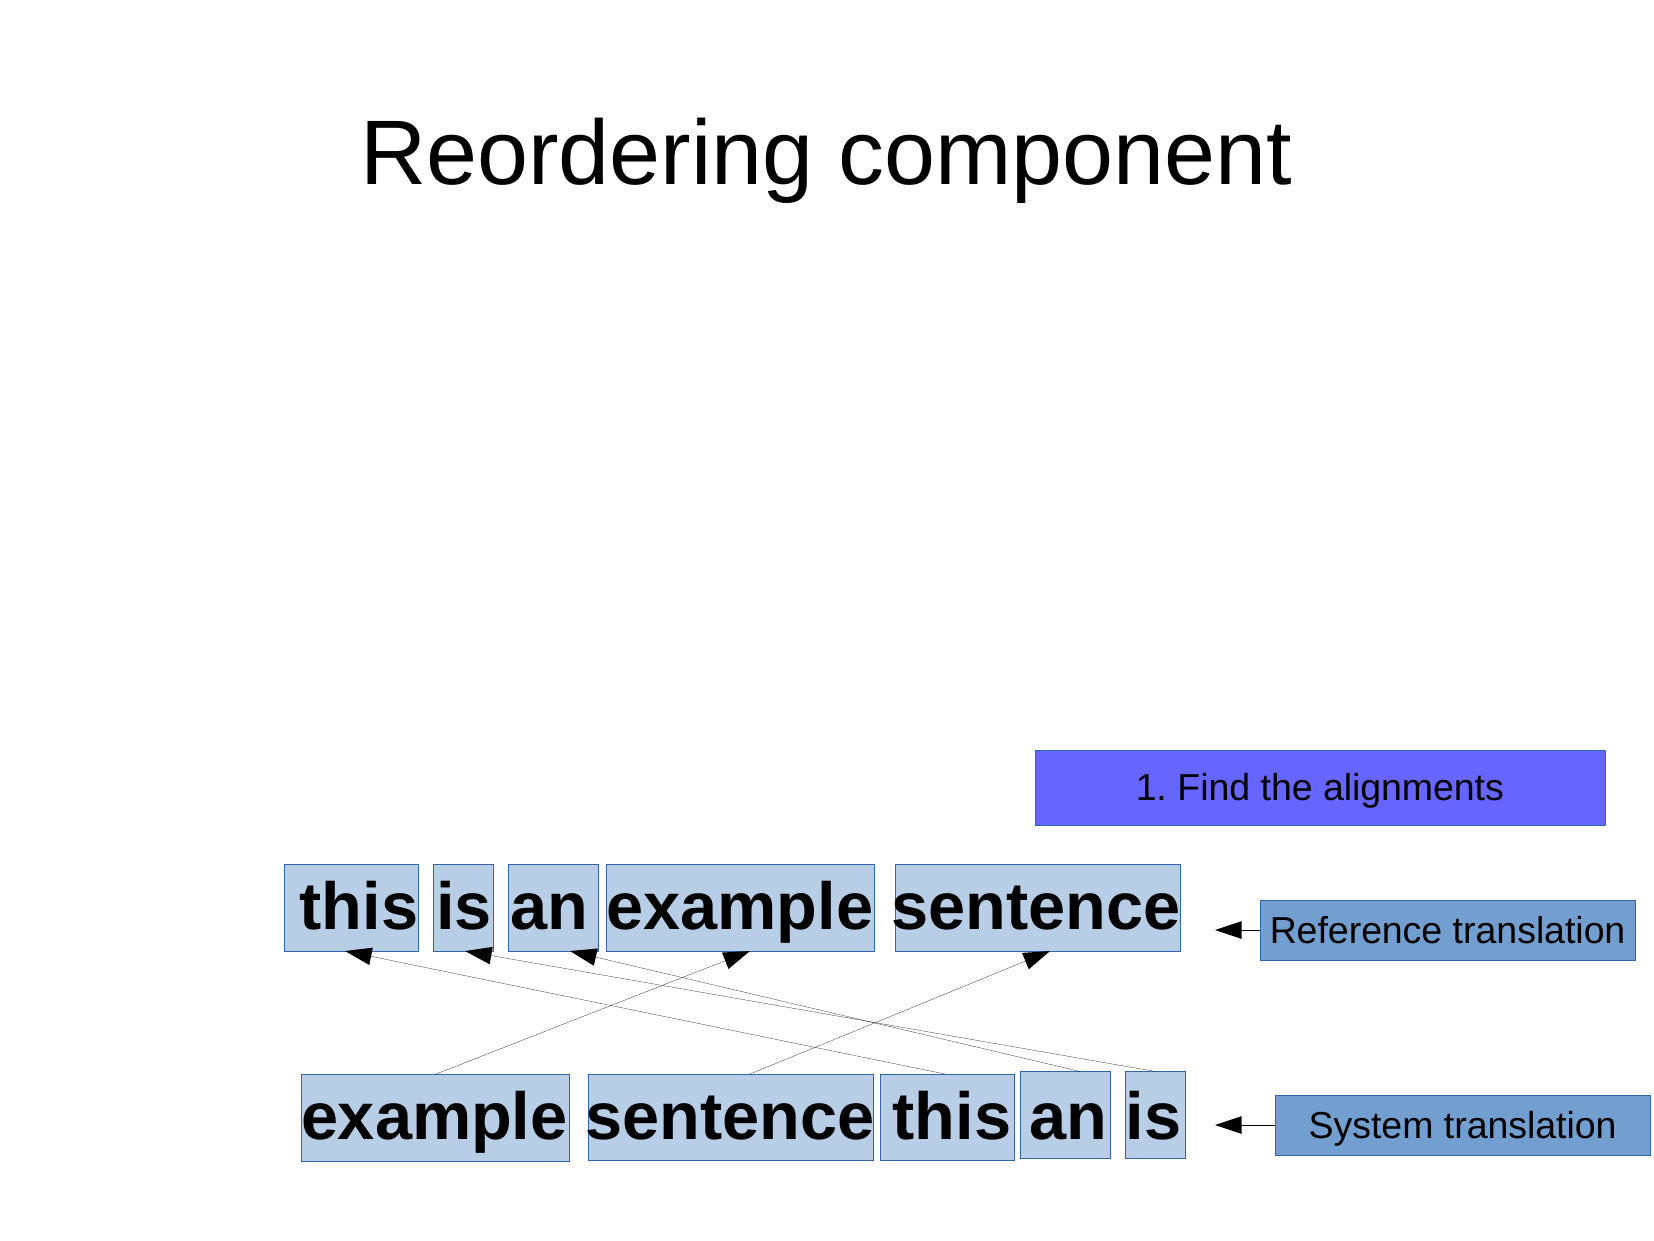

# Reordering component
1. Find the alignments
this is an example sentence
Reference translation
example sentence this an is
System translation